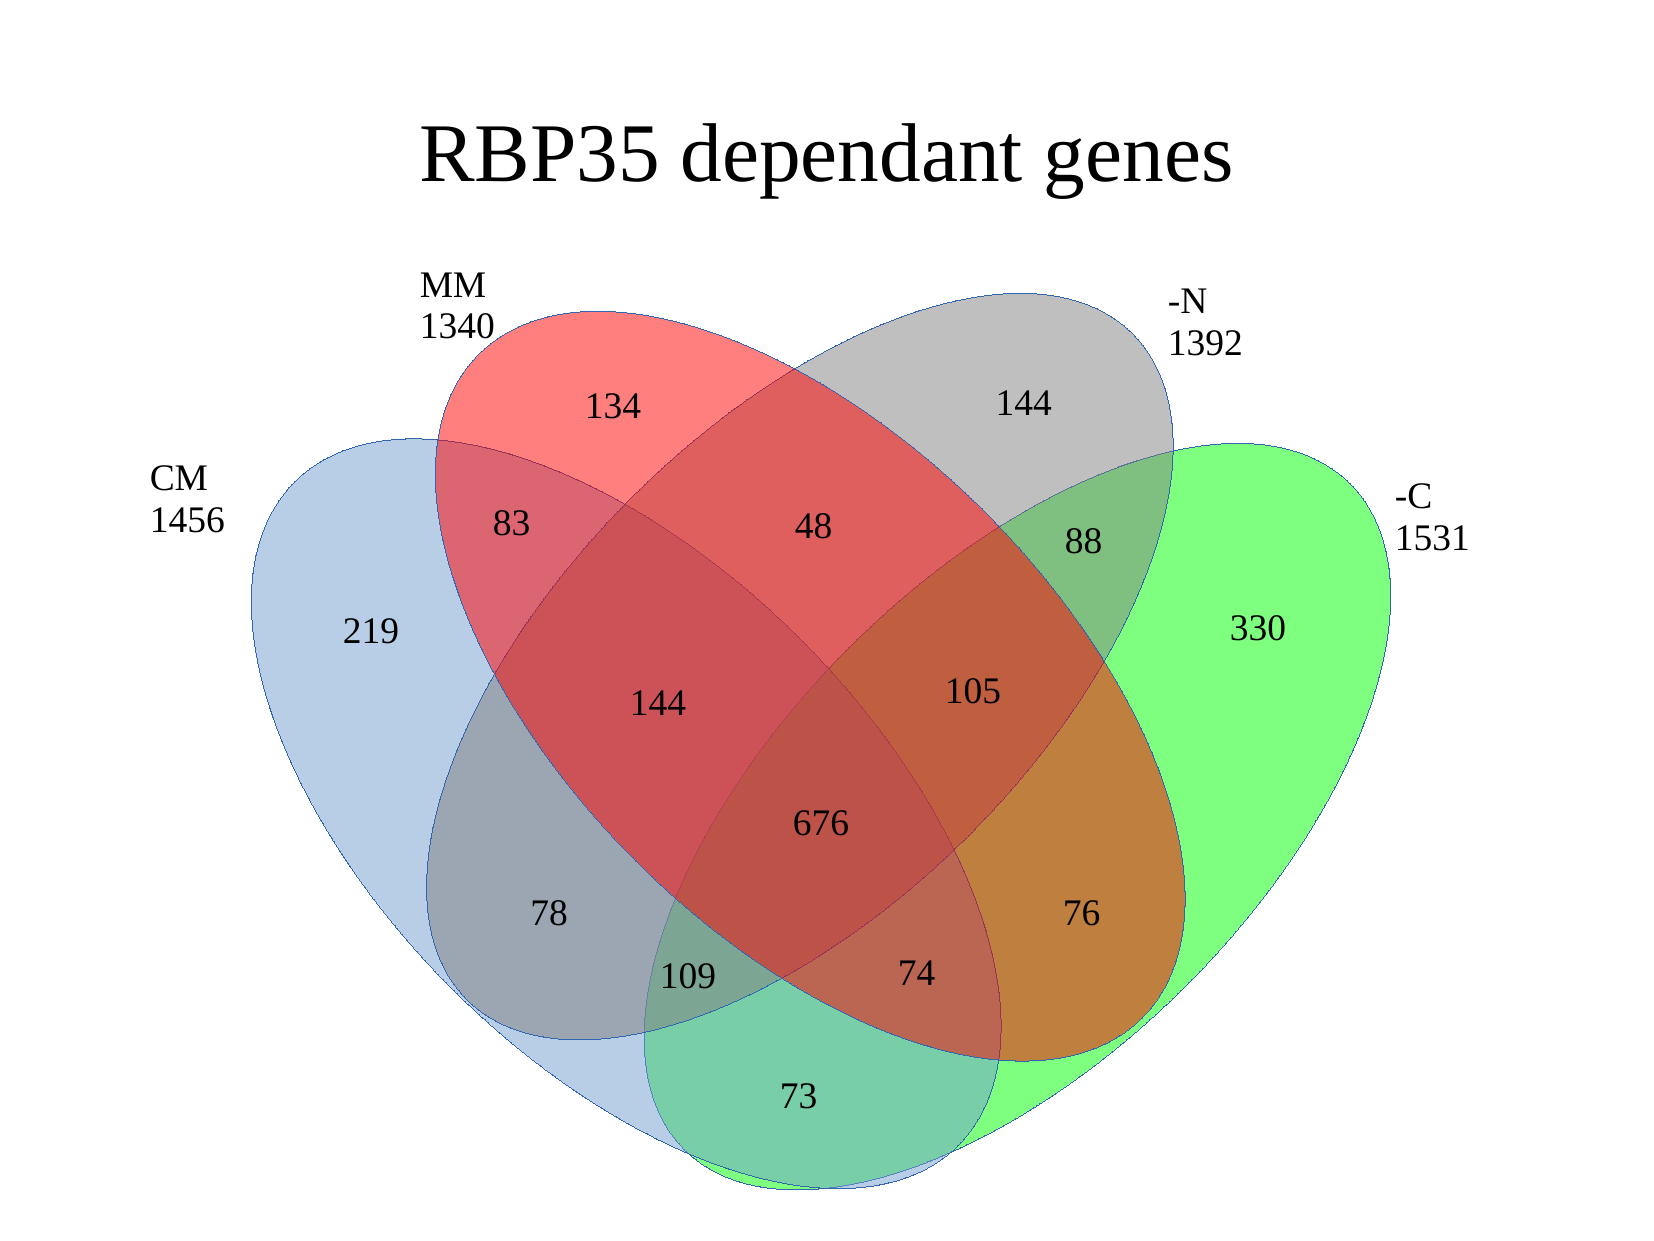

# RBP35 dependant genes
MM
1340
-N
1392
144
134
CM
1456
-C
1531
83
48
88
330
219
105
144
676
78
76
74
109
73